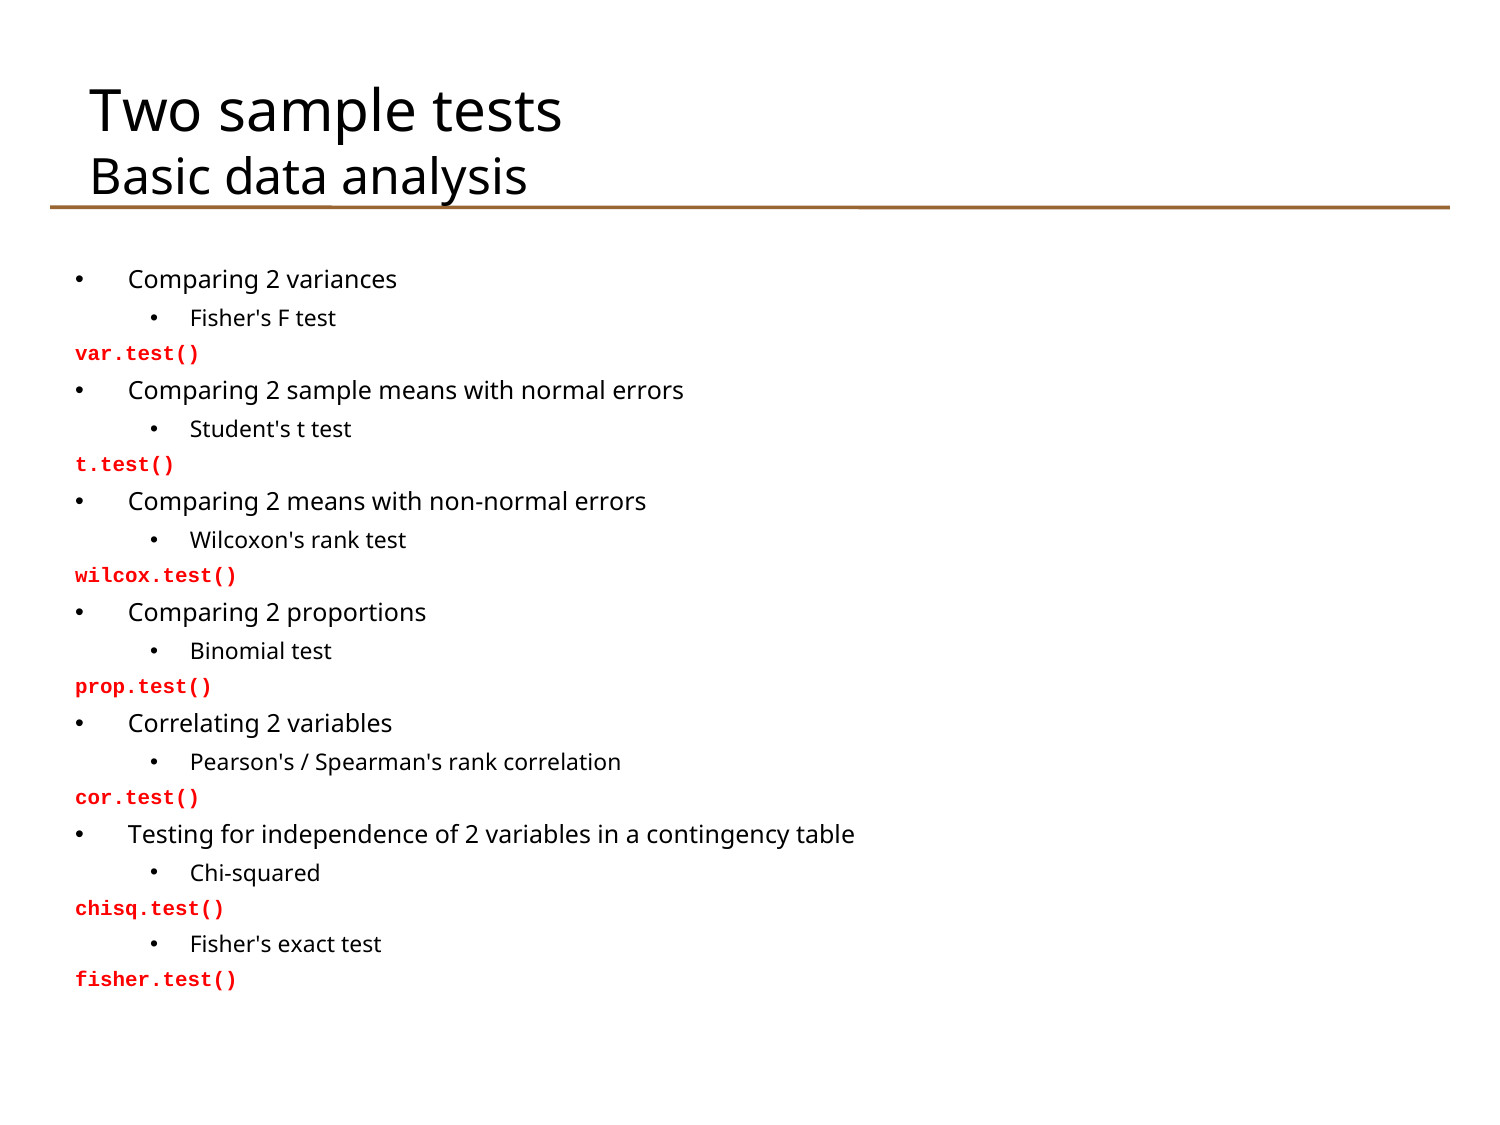

Two sample tests
Basic data analysis
Comparing 2 variances
Fisher's F test
var.test()
Comparing 2 sample means with normal errors
Student's t test
t.test()
Comparing 2 means with non-normal errors
Wilcoxon's rank test
wilcox.test()
Comparing 2 proportions
Binomial test
prop.test()
Correlating 2 variables
Pearson's / Spearman's rank correlation
cor.test()
Testing for independence of 2 variables in a contingency table
Chi-squared
chisq.test()
Fisher's exact test
fisher.test()